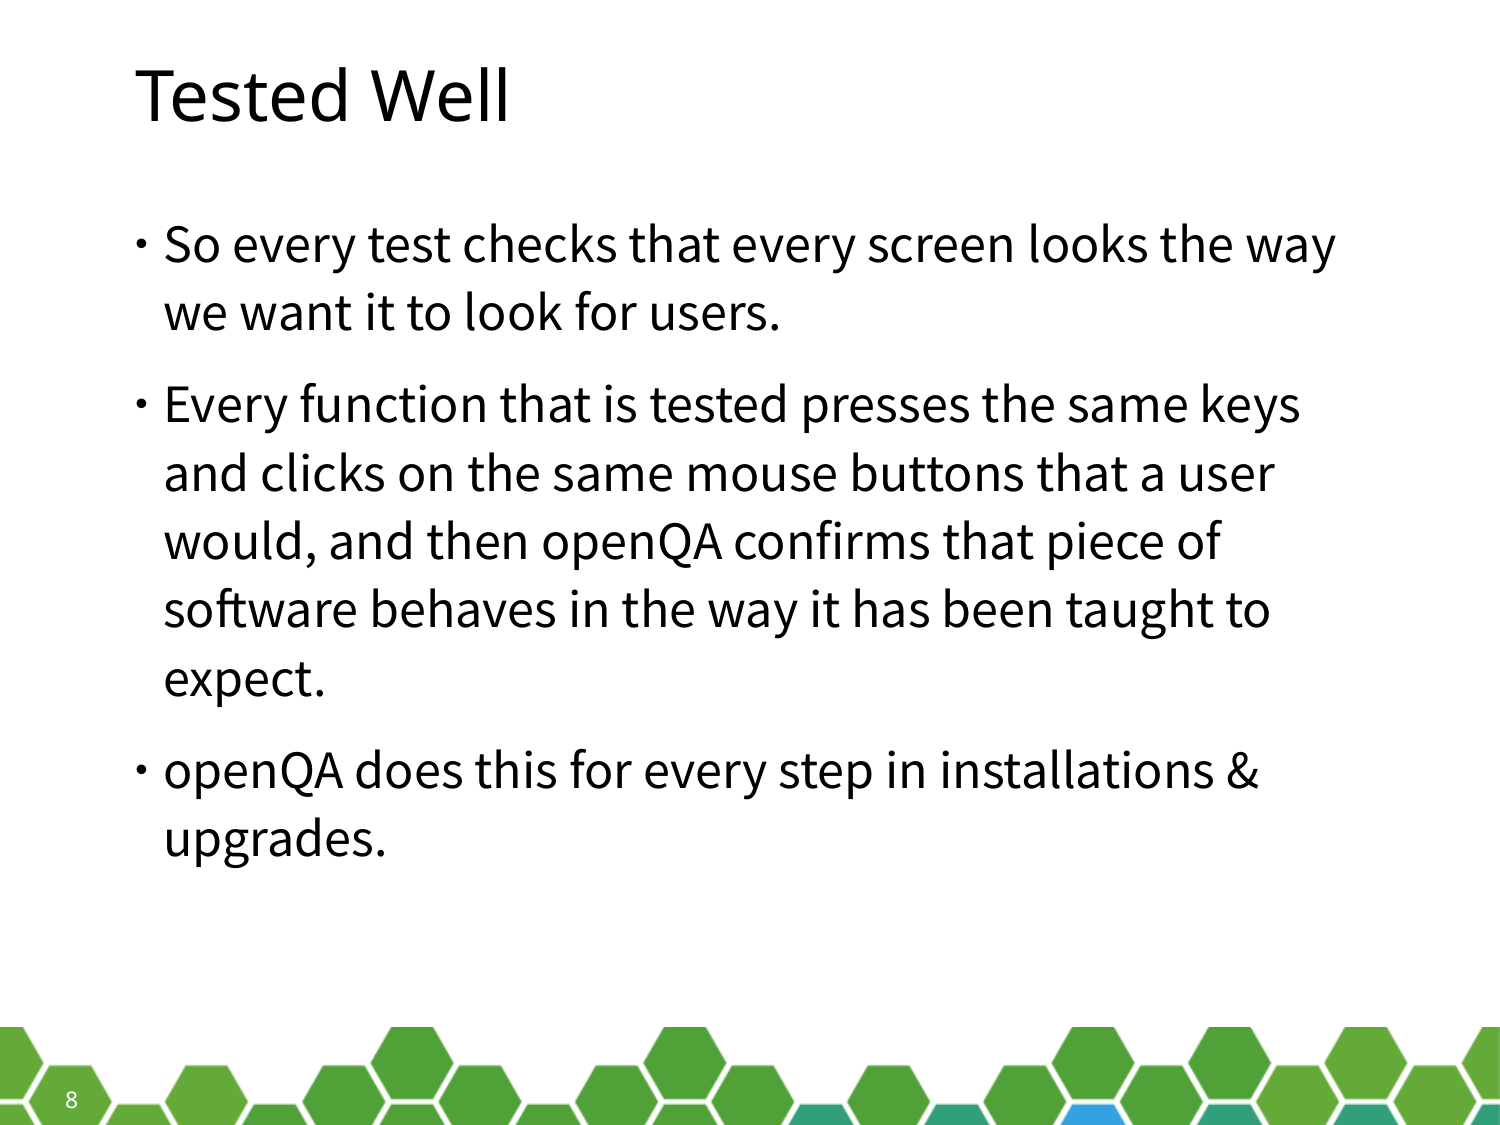

# Tested Well
So every test checks that every screen looks the way we want it to look for users.
Every function that is tested presses the same keys and clicks on the same mouse buttons that a user would, and then openQA confirms that piece of software behaves in the way it has been taught to expect.
openQA does this for every step in installations & upgrades.